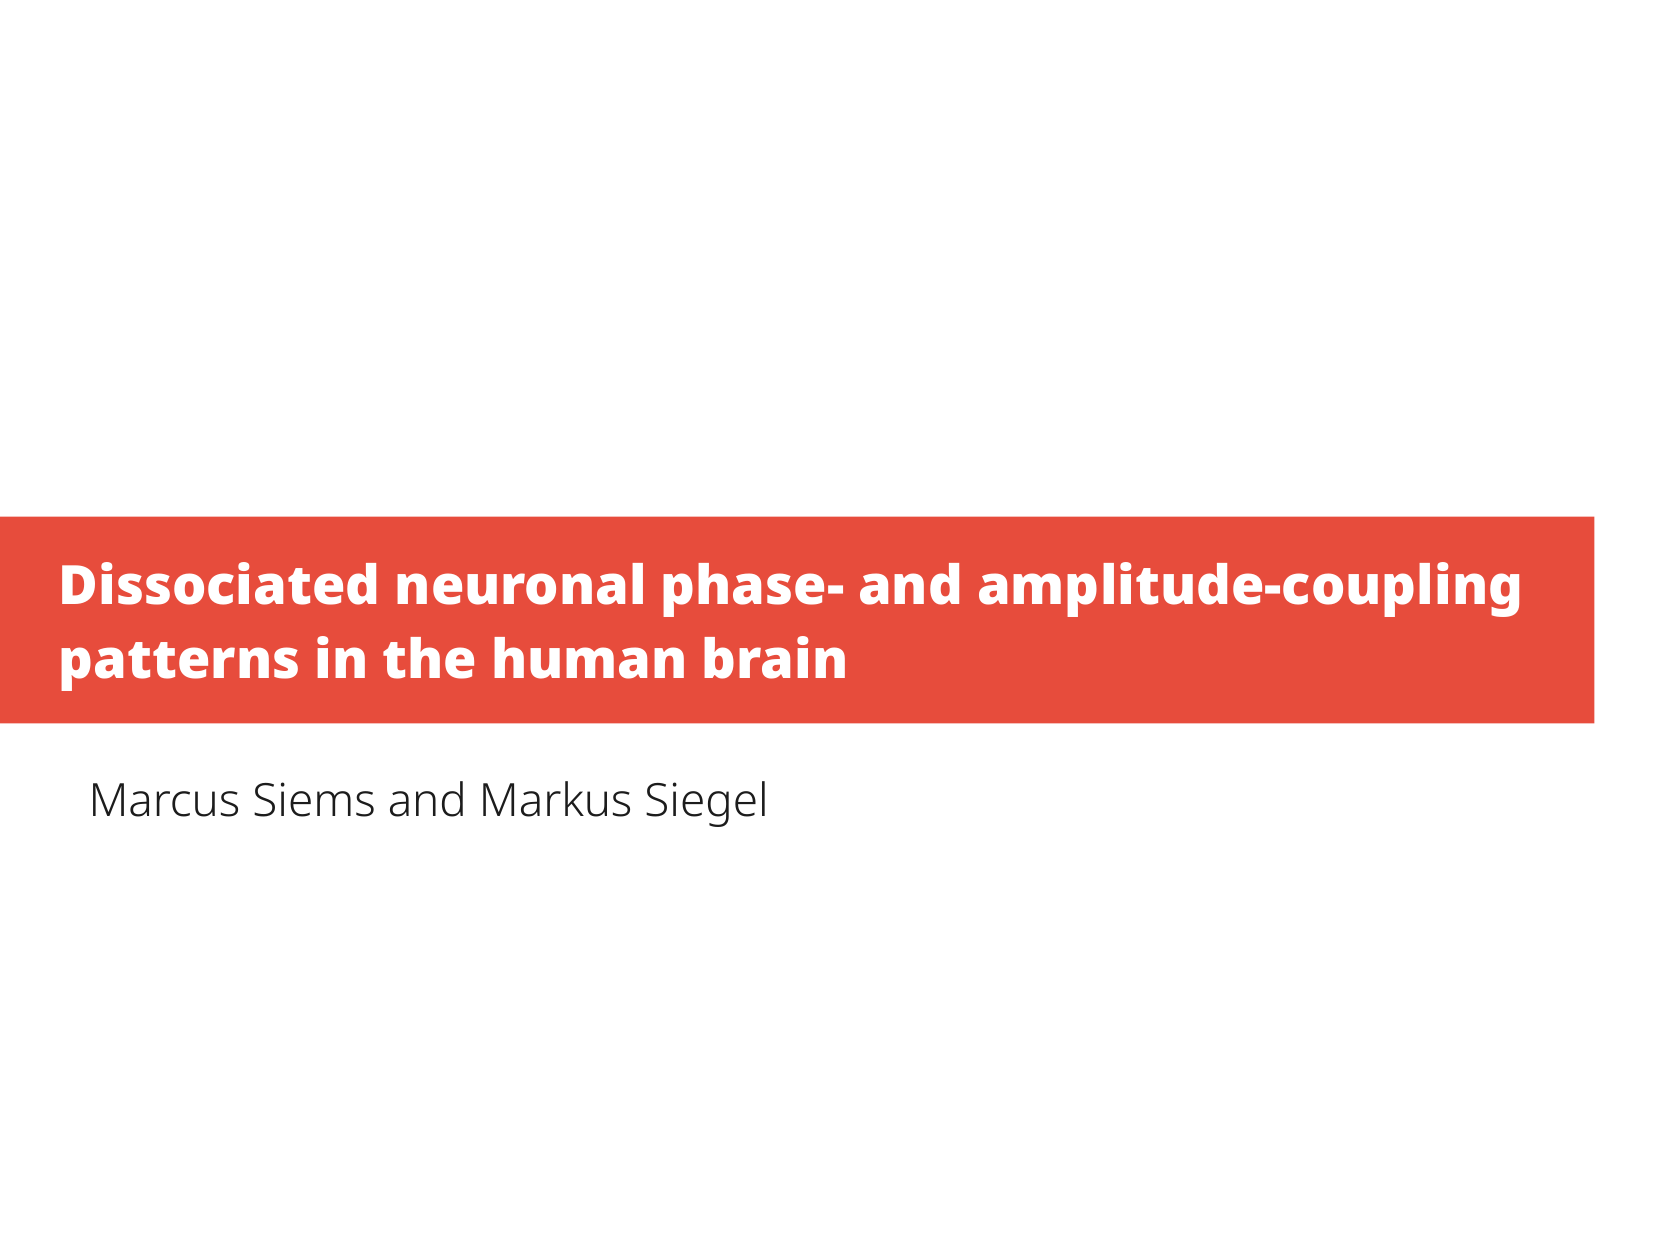

# Dissociated neuronal phase- and amplitude-coupling patterns in the human brain
Marcus Siems and Markus Siegel